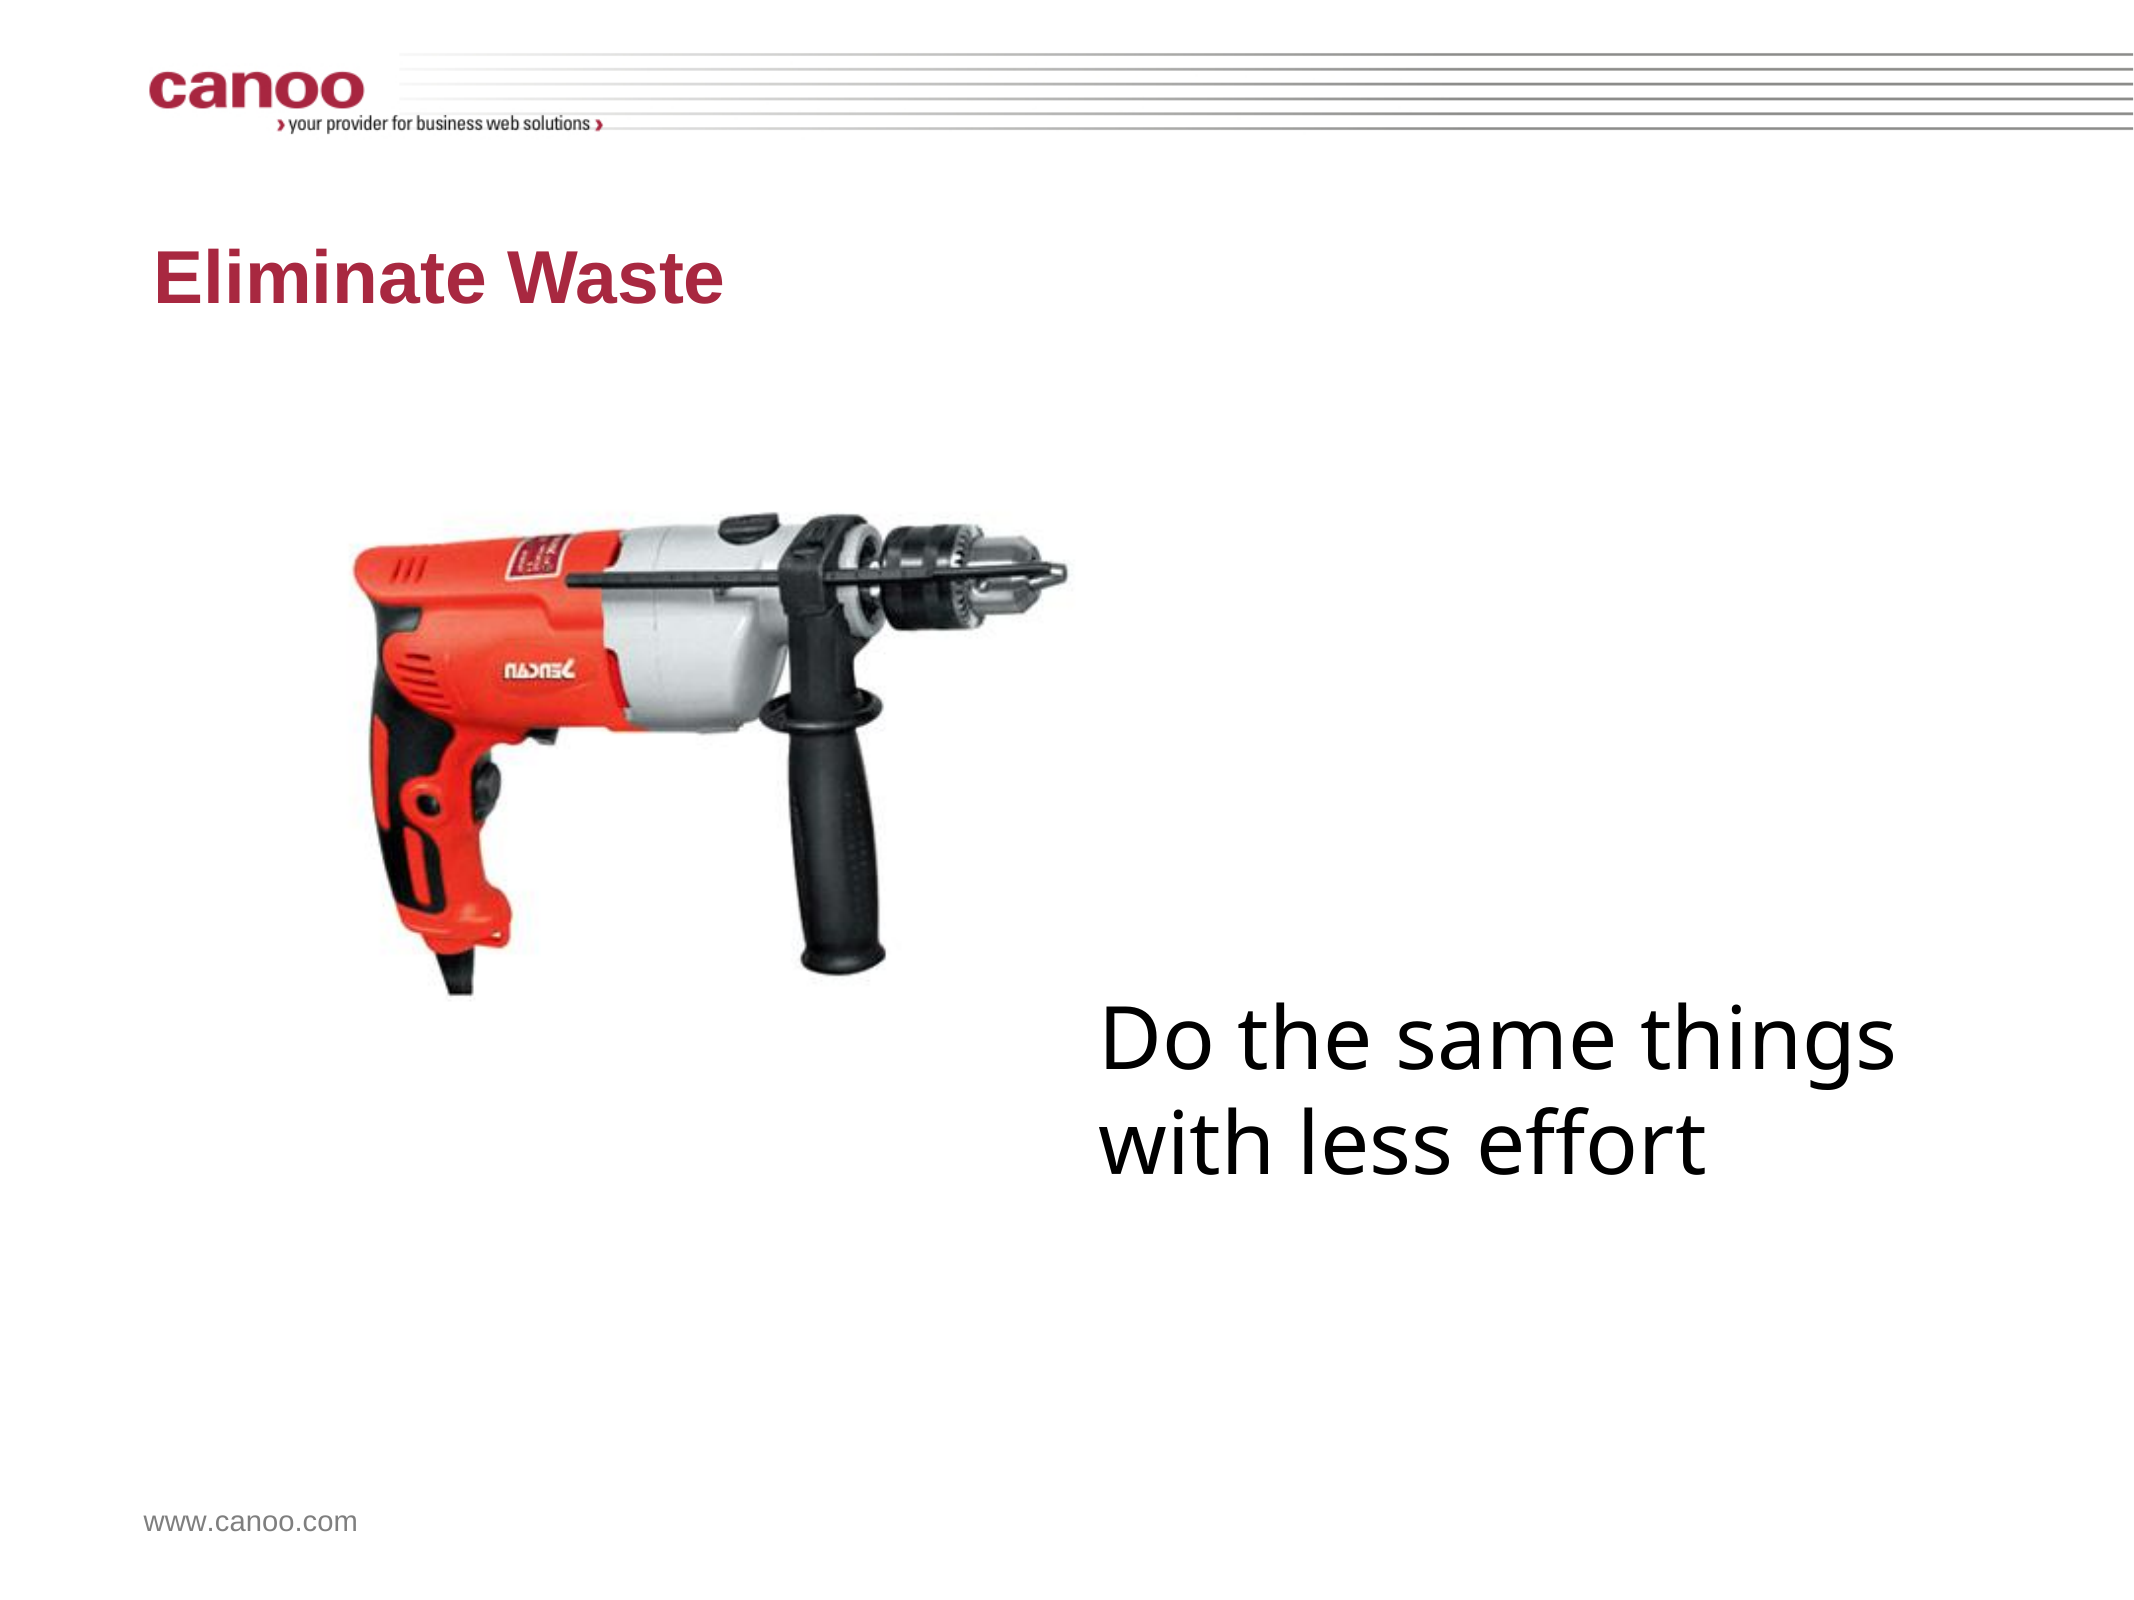

# Eliminate Waste
Do the same things with less effort